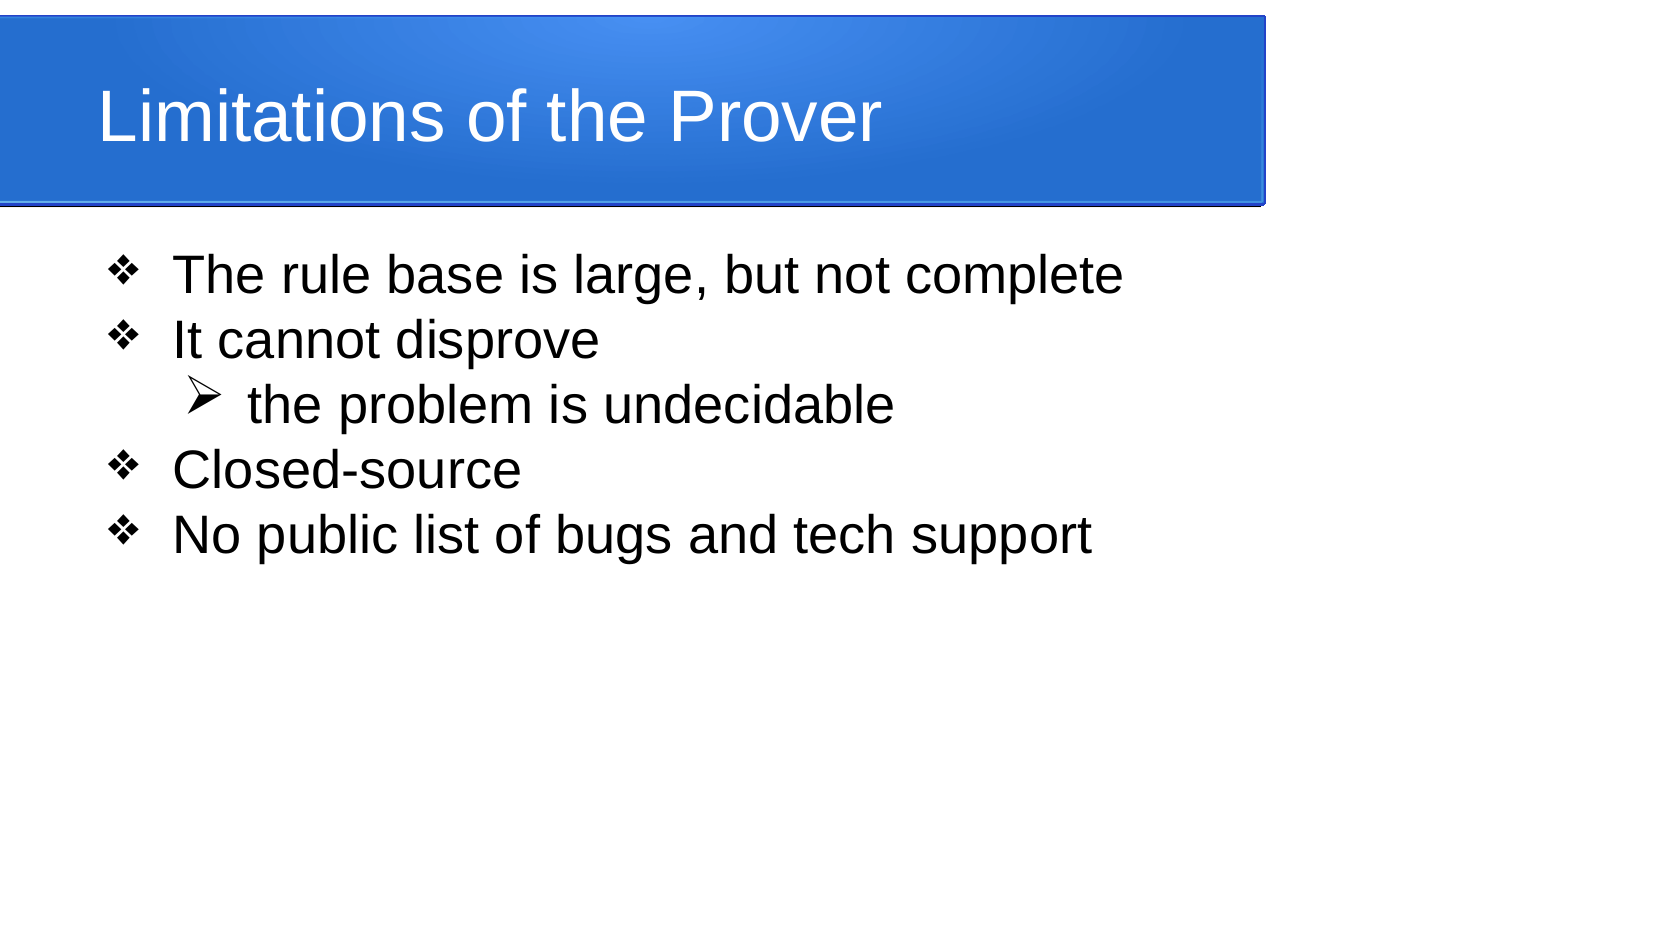

# Limitations of the Prover
The rule base is large, but not complete
It cannot disprove
the problem is undecidable
Closed-source
No public list of bugs and tech support